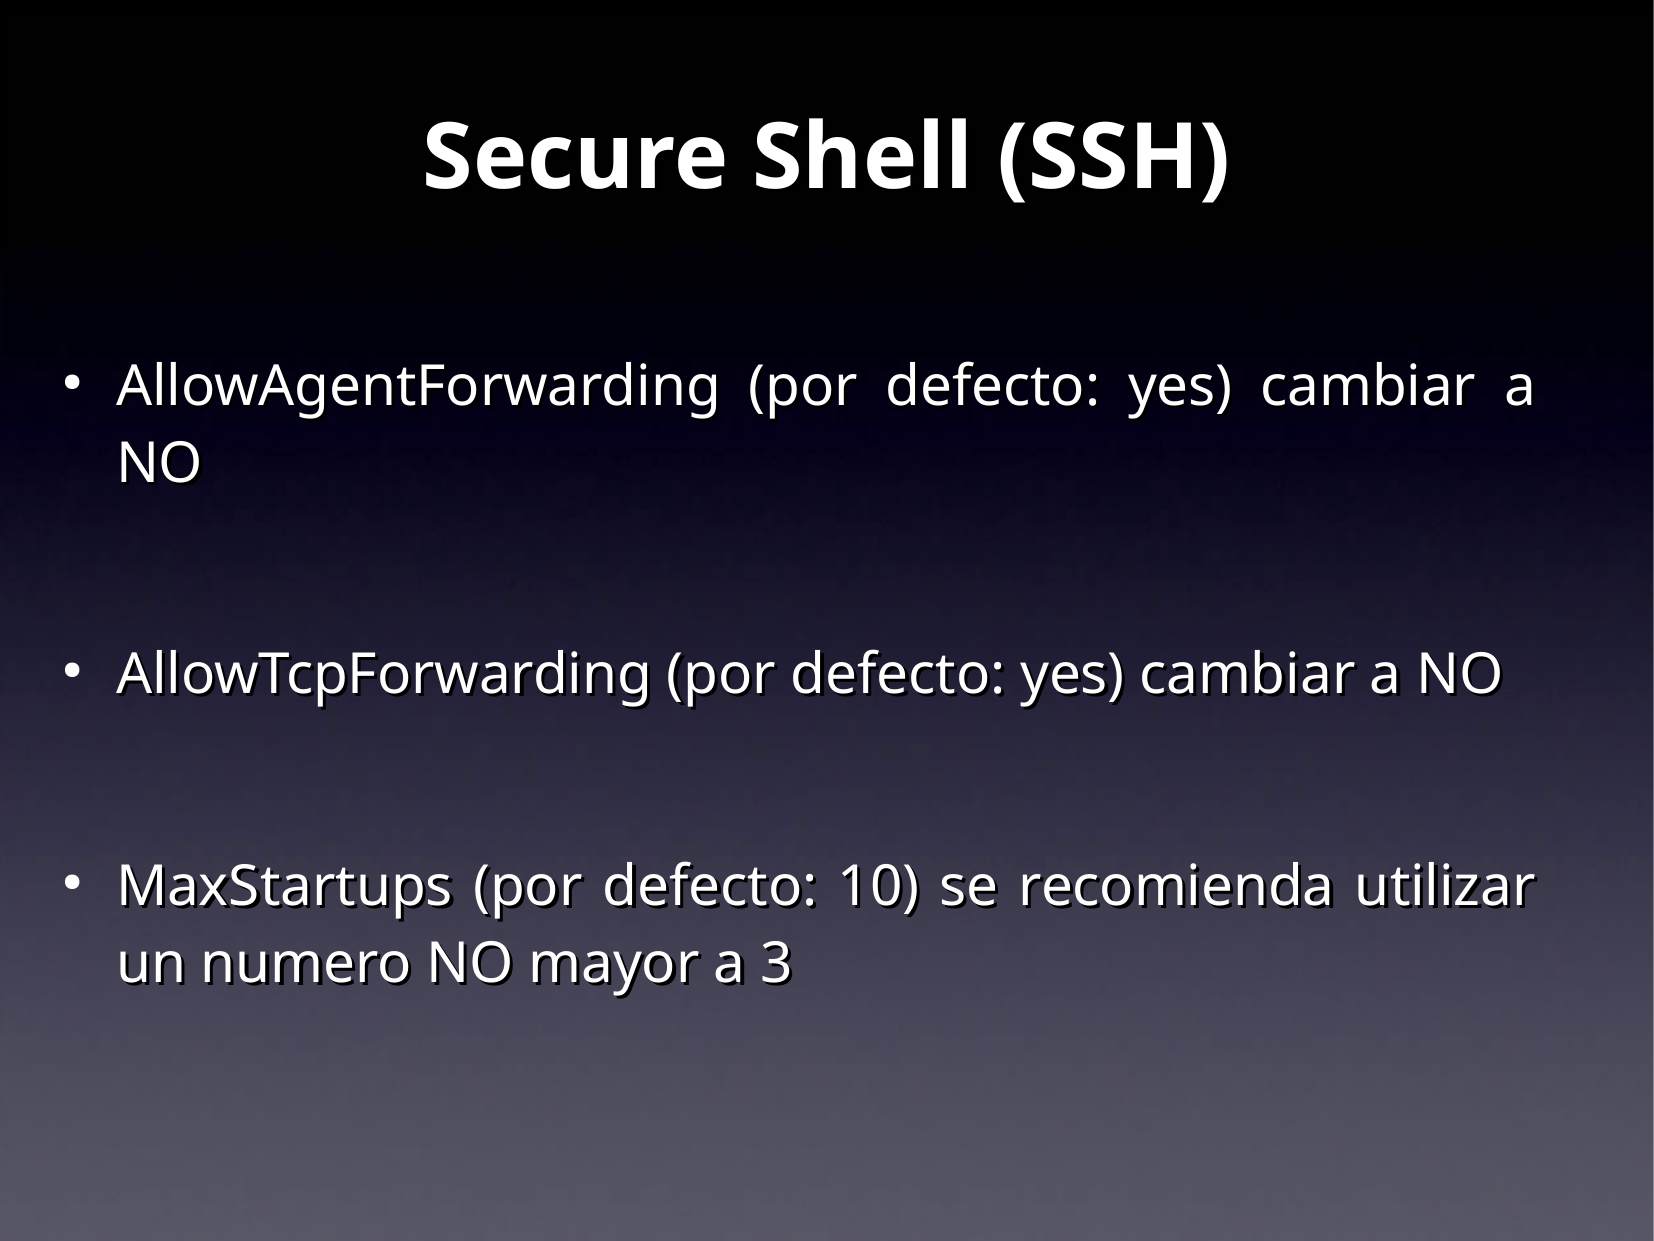

# Secure Shell (SSH)
AllowAgentForwarding (por defecto: yes) cambiar a NO
AllowTcpForwarding (por defecto: yes) cambiar a NO
MaxStartups (por defecto: 10) se recomienda utilizar un numero NO mayor a 3